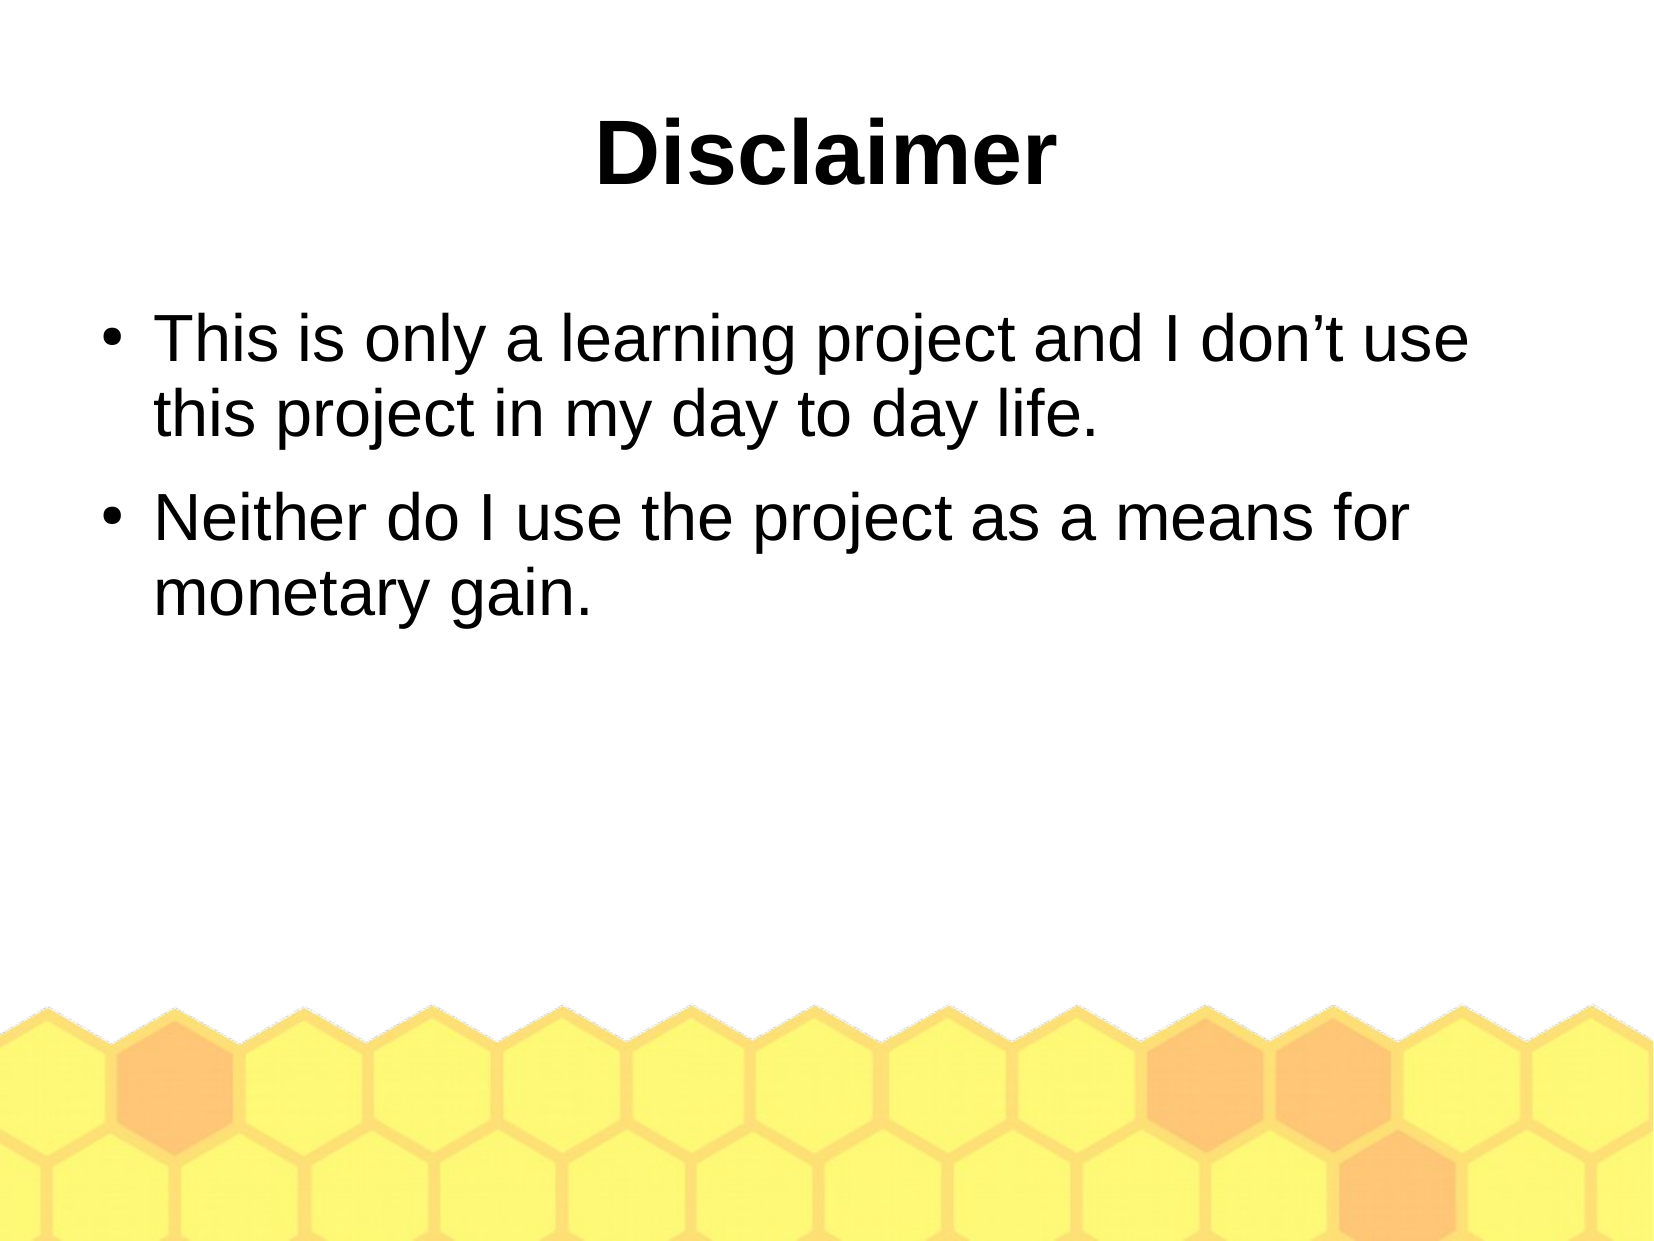

# Disclaimer
This is only a learning project and I don’t use this project in my day to day life.
Neither do I use the project as a means for monetary gain.